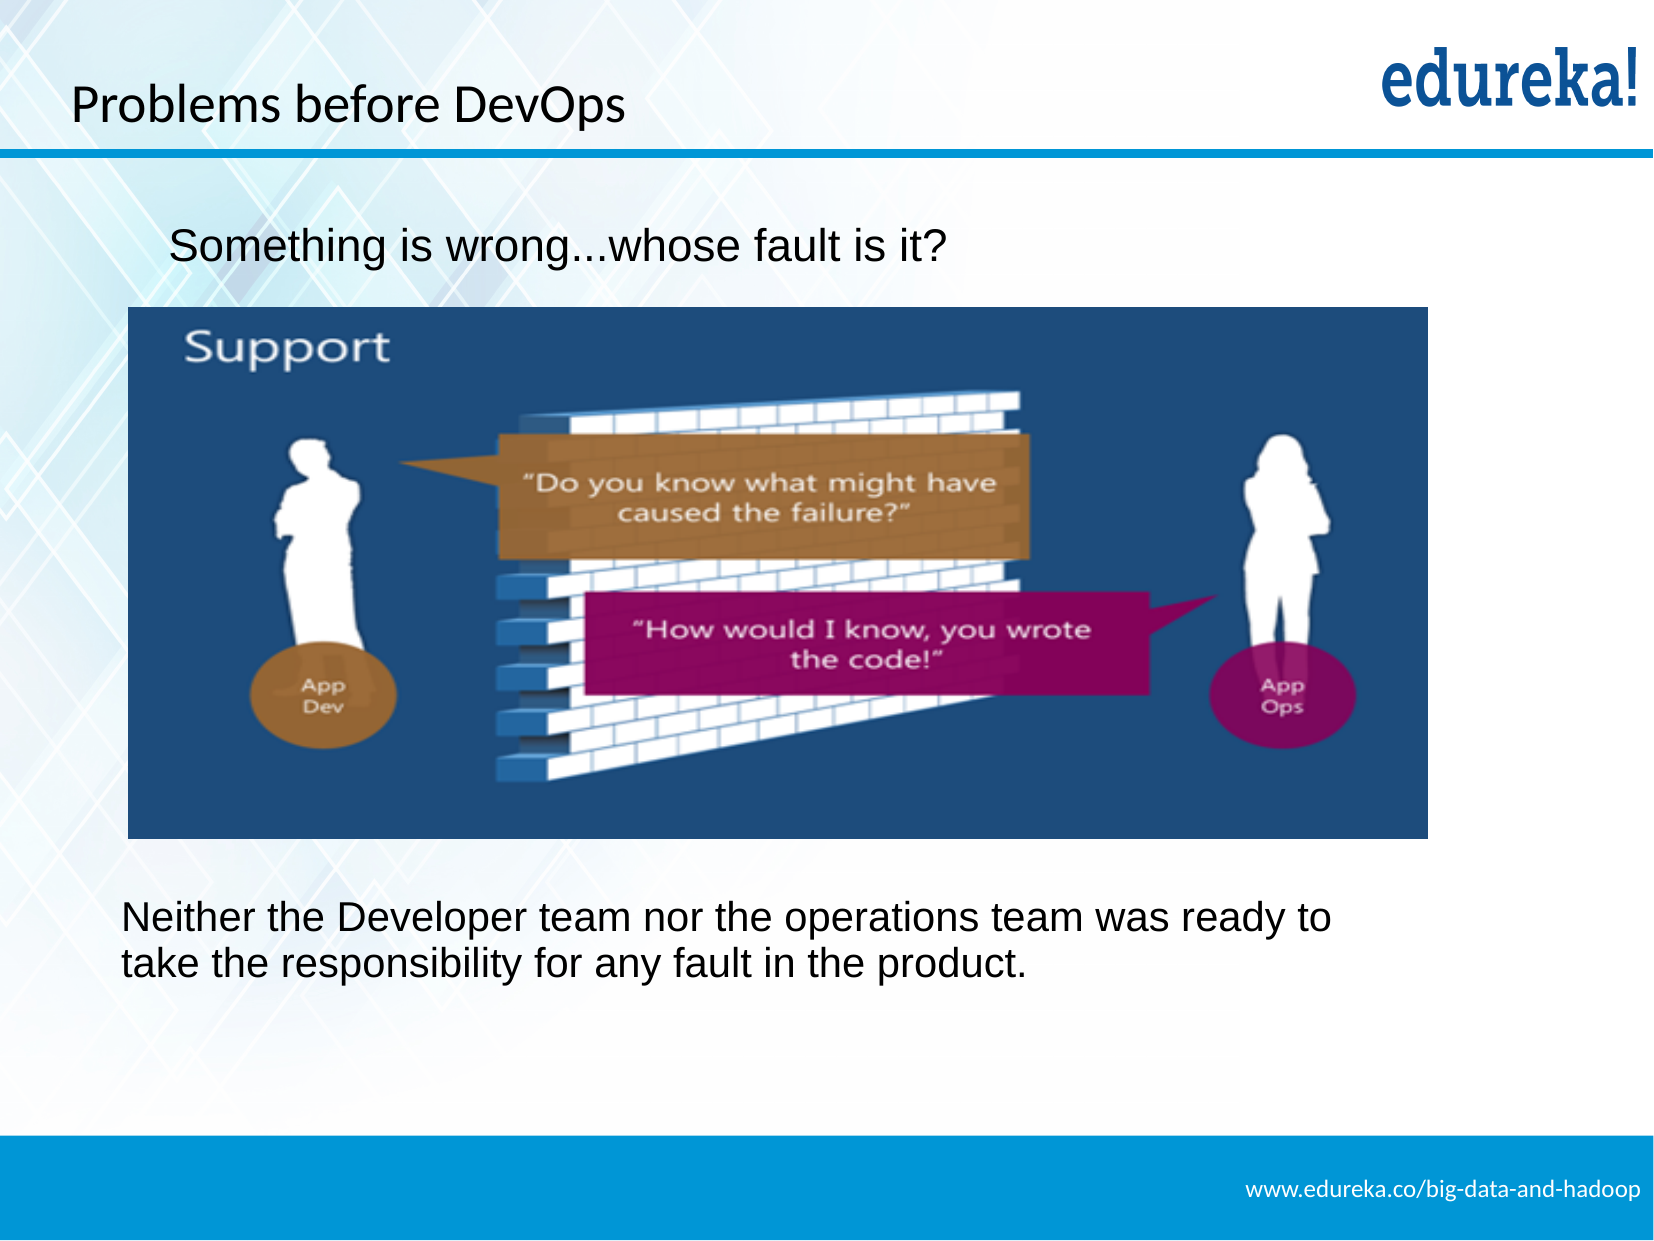

# Problems before DevOps
Something is wrong...whose fault is it?
Neither the Developer team nor the operations team was ready to take the responsibility for any fault in the product.